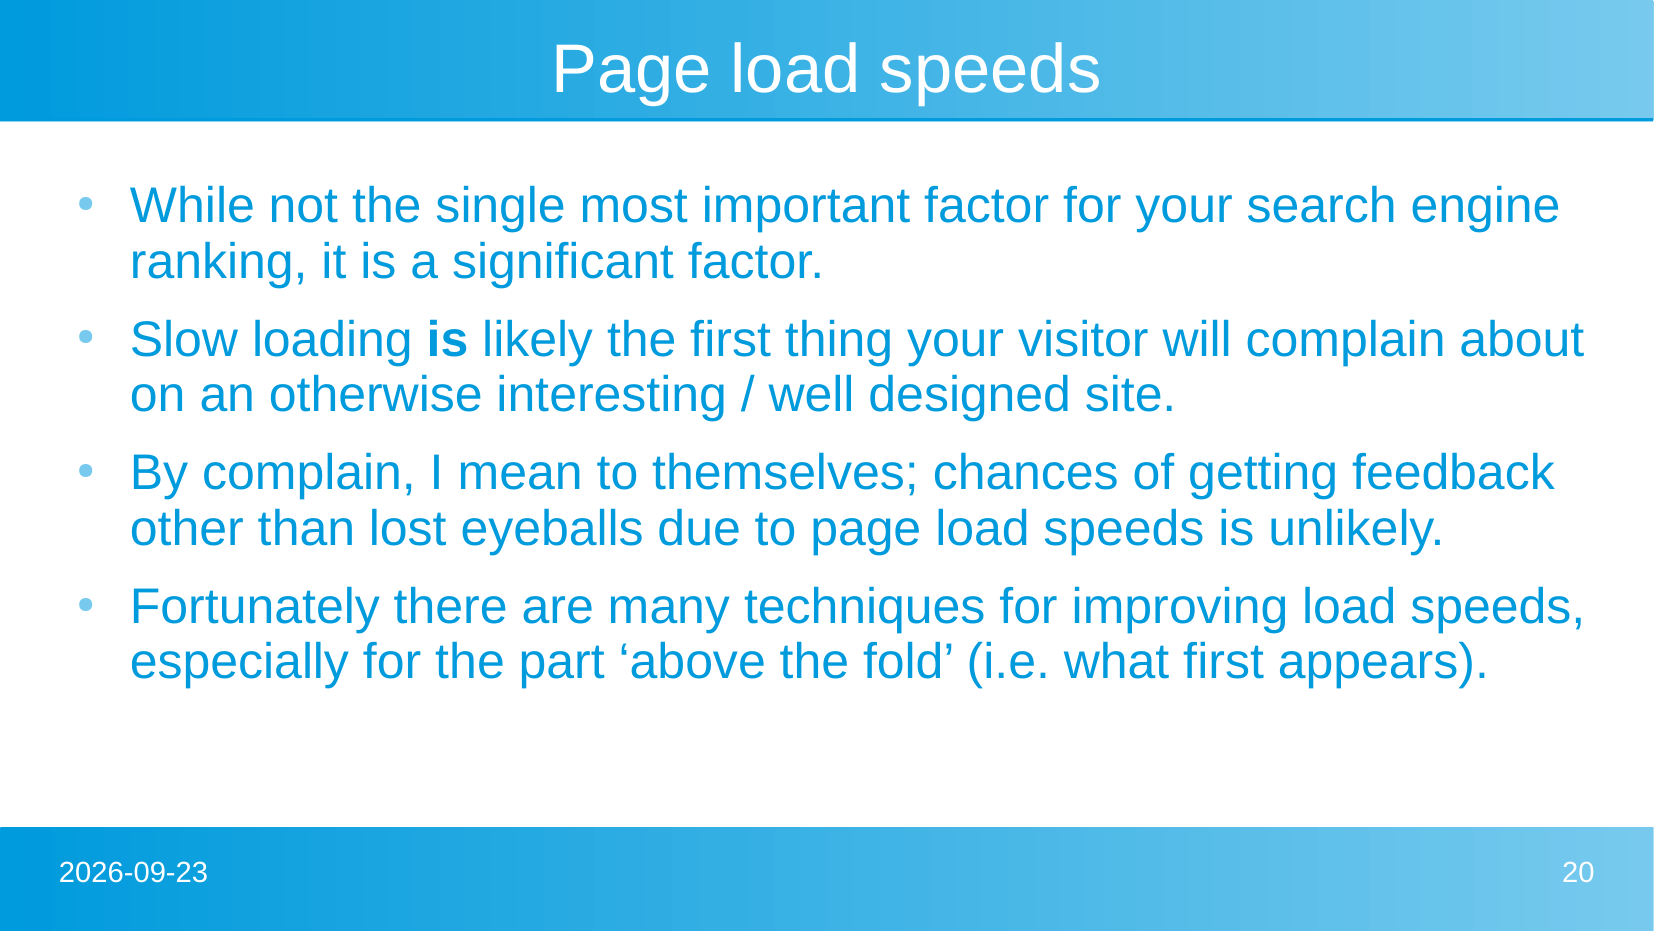

# Page load speeds
While not the single most important factor for your search engine ranking, it is a significant factor.
Slow loading is likely the first thing your visitor will complain about on an otherwise interesting / well designed site.
By complain, I mean to themselves; chances of getting feedback other than lost eyeballs due to page load speeds is unlikely.
Fortunately there are many techniques for improving load speeds, especially for the part ‘above the fold’ (i.e. what first appears).
20